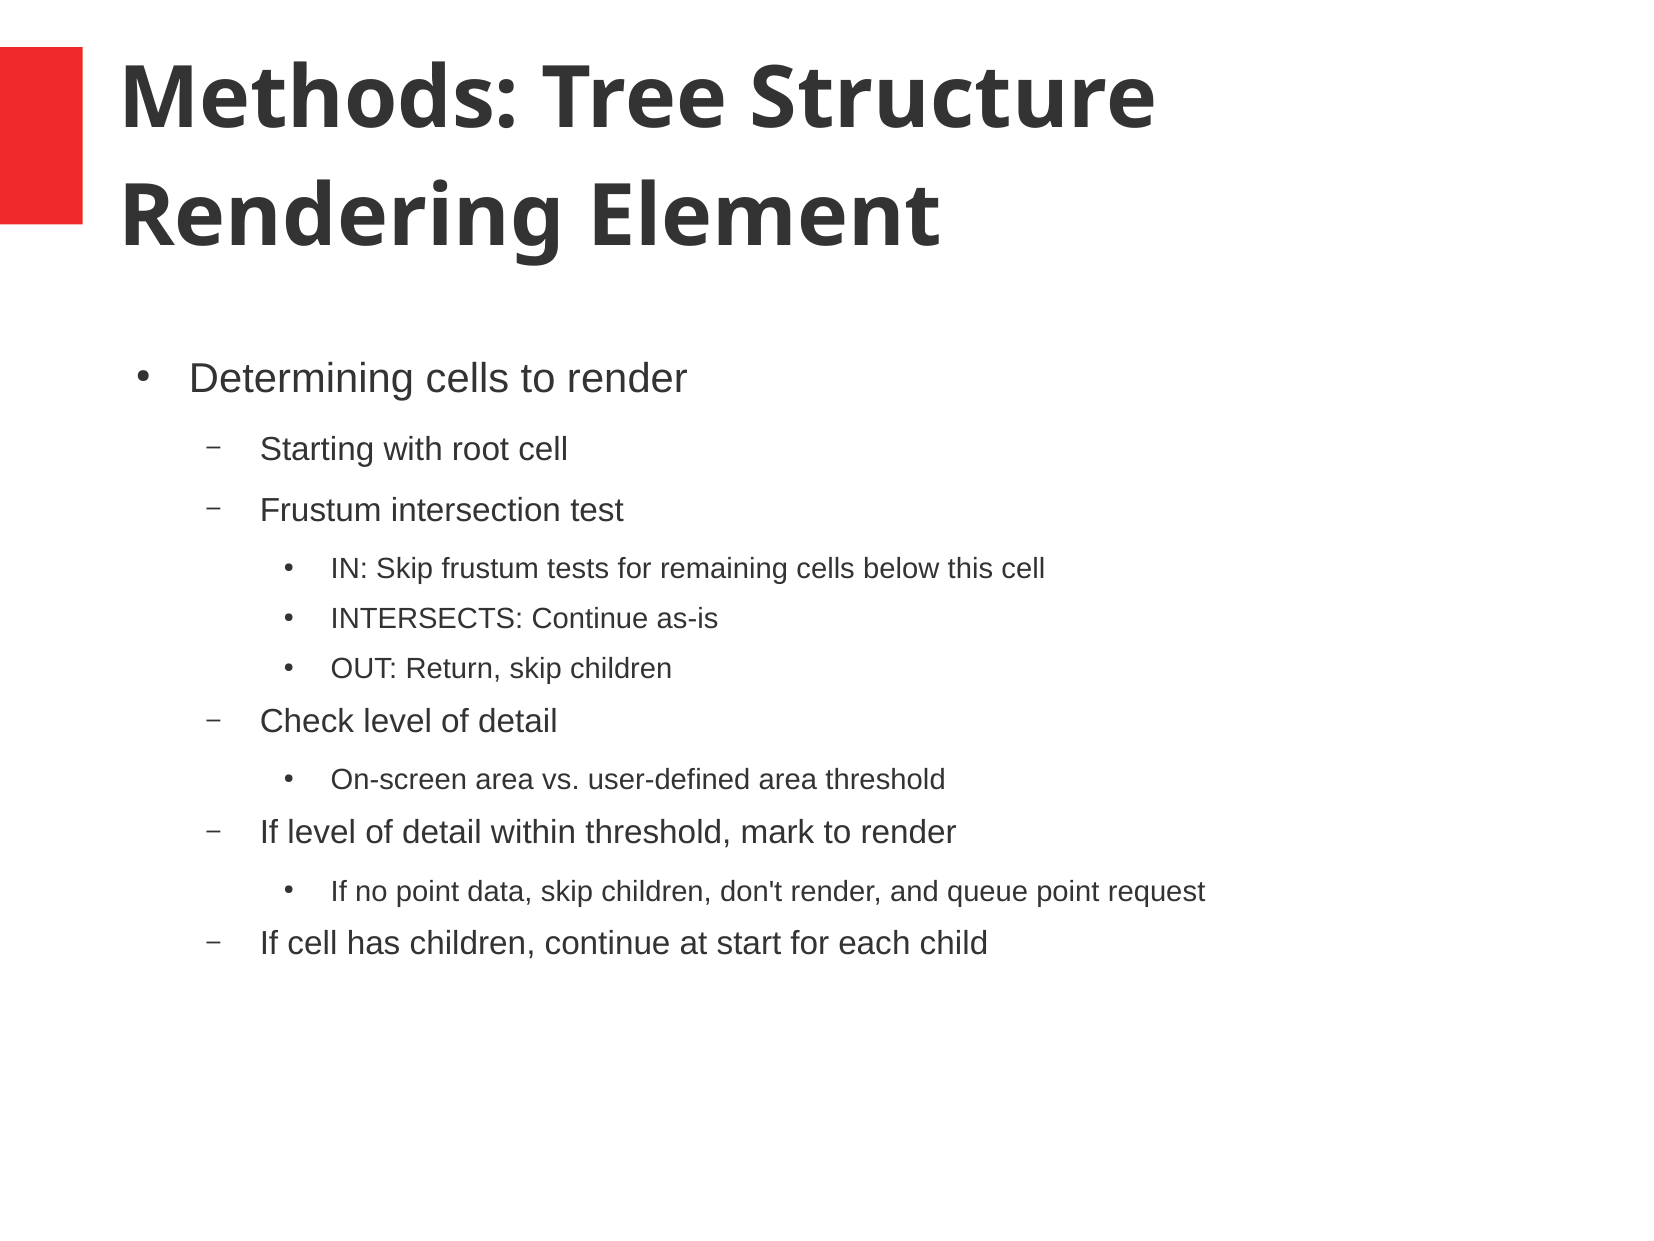

# Methods: Tree Structure Rendering Element
Determining cells to render
Starting with root cell
Frustum intersection test
IN: Skip frustum tests for remaining cells below this cell
INTERSECTS: Continue as-is
OUT: Return, skip children
Check level of detail
On-screen area vs. user-defined area threshold
If level of detail within threshold, mark to render
If no point data, skip children, don't render, and queue point request
If cell has children, continue at start for each child